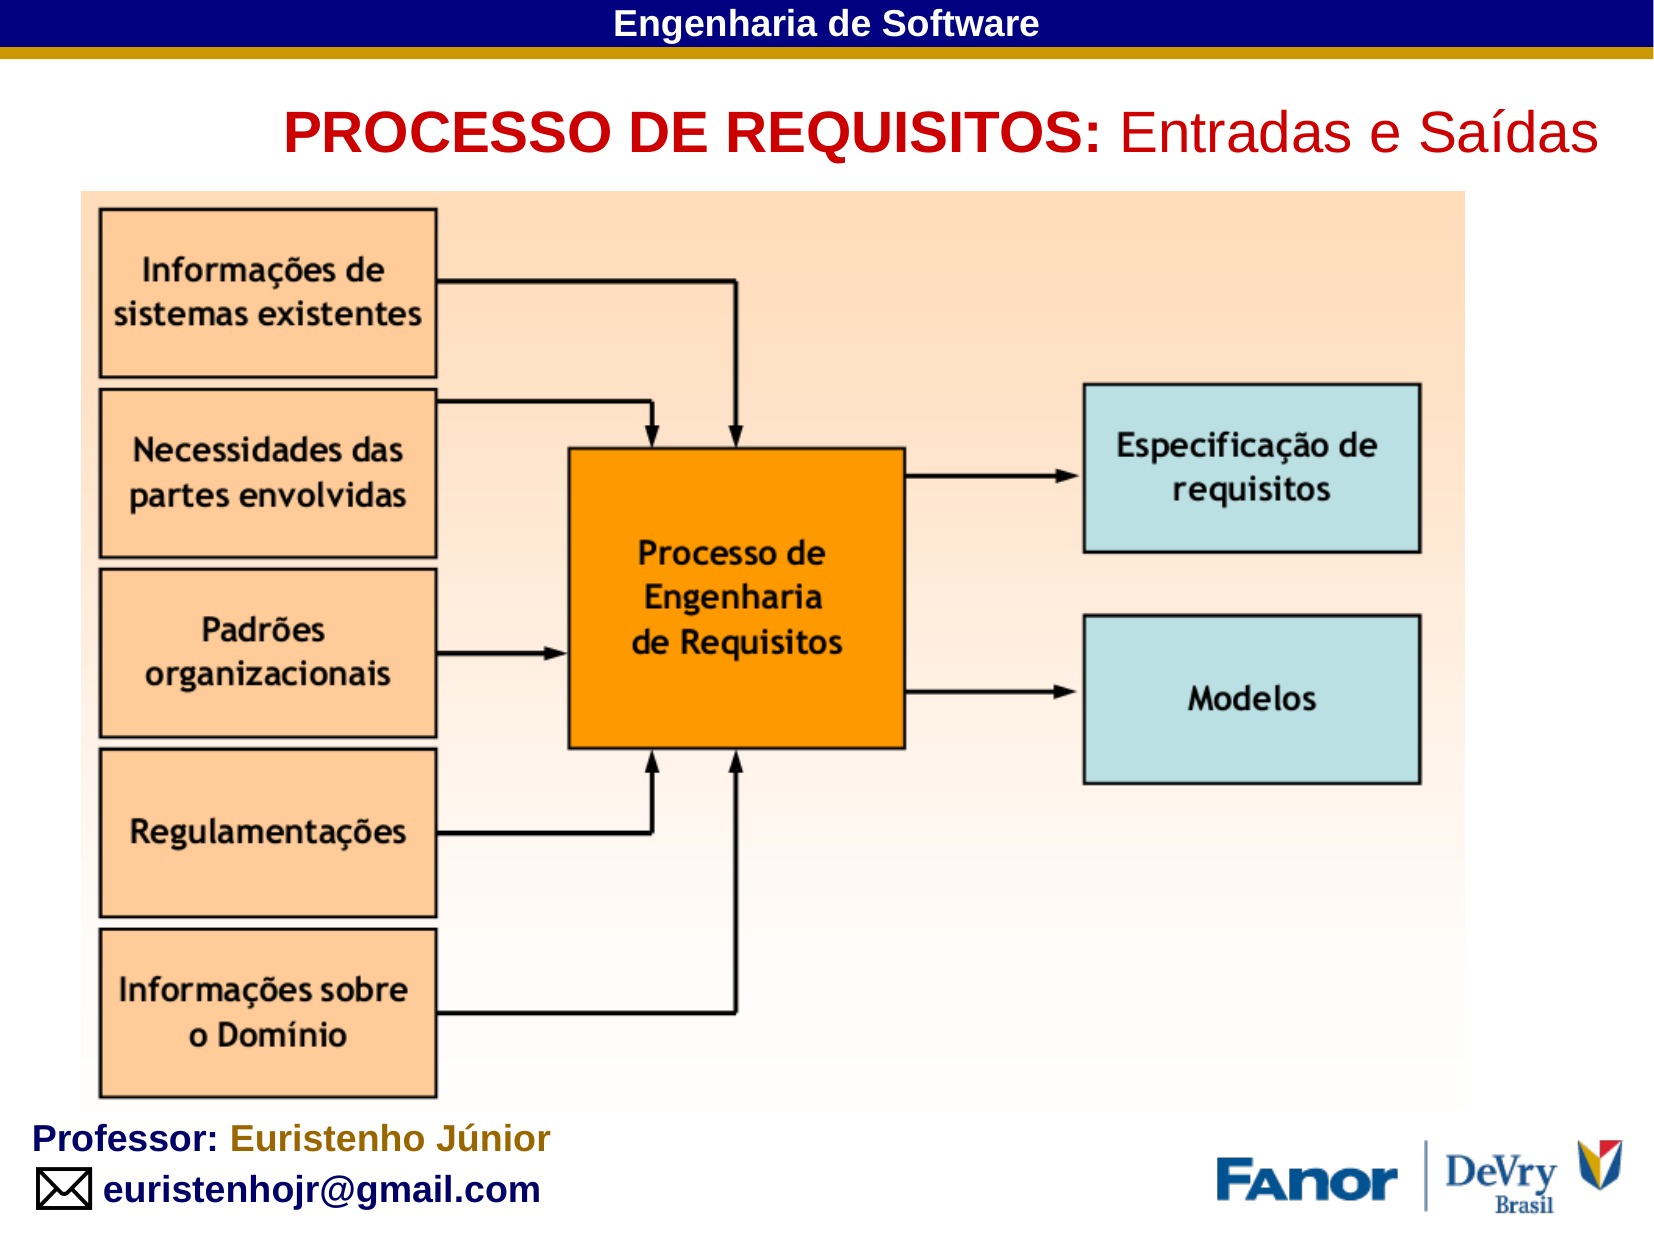

Engenharia de Software
PROCESSO DE REQUISITOS: Entradas e Saídas
Professor: Euristenho Júnior
euristenhojr@gmail.com